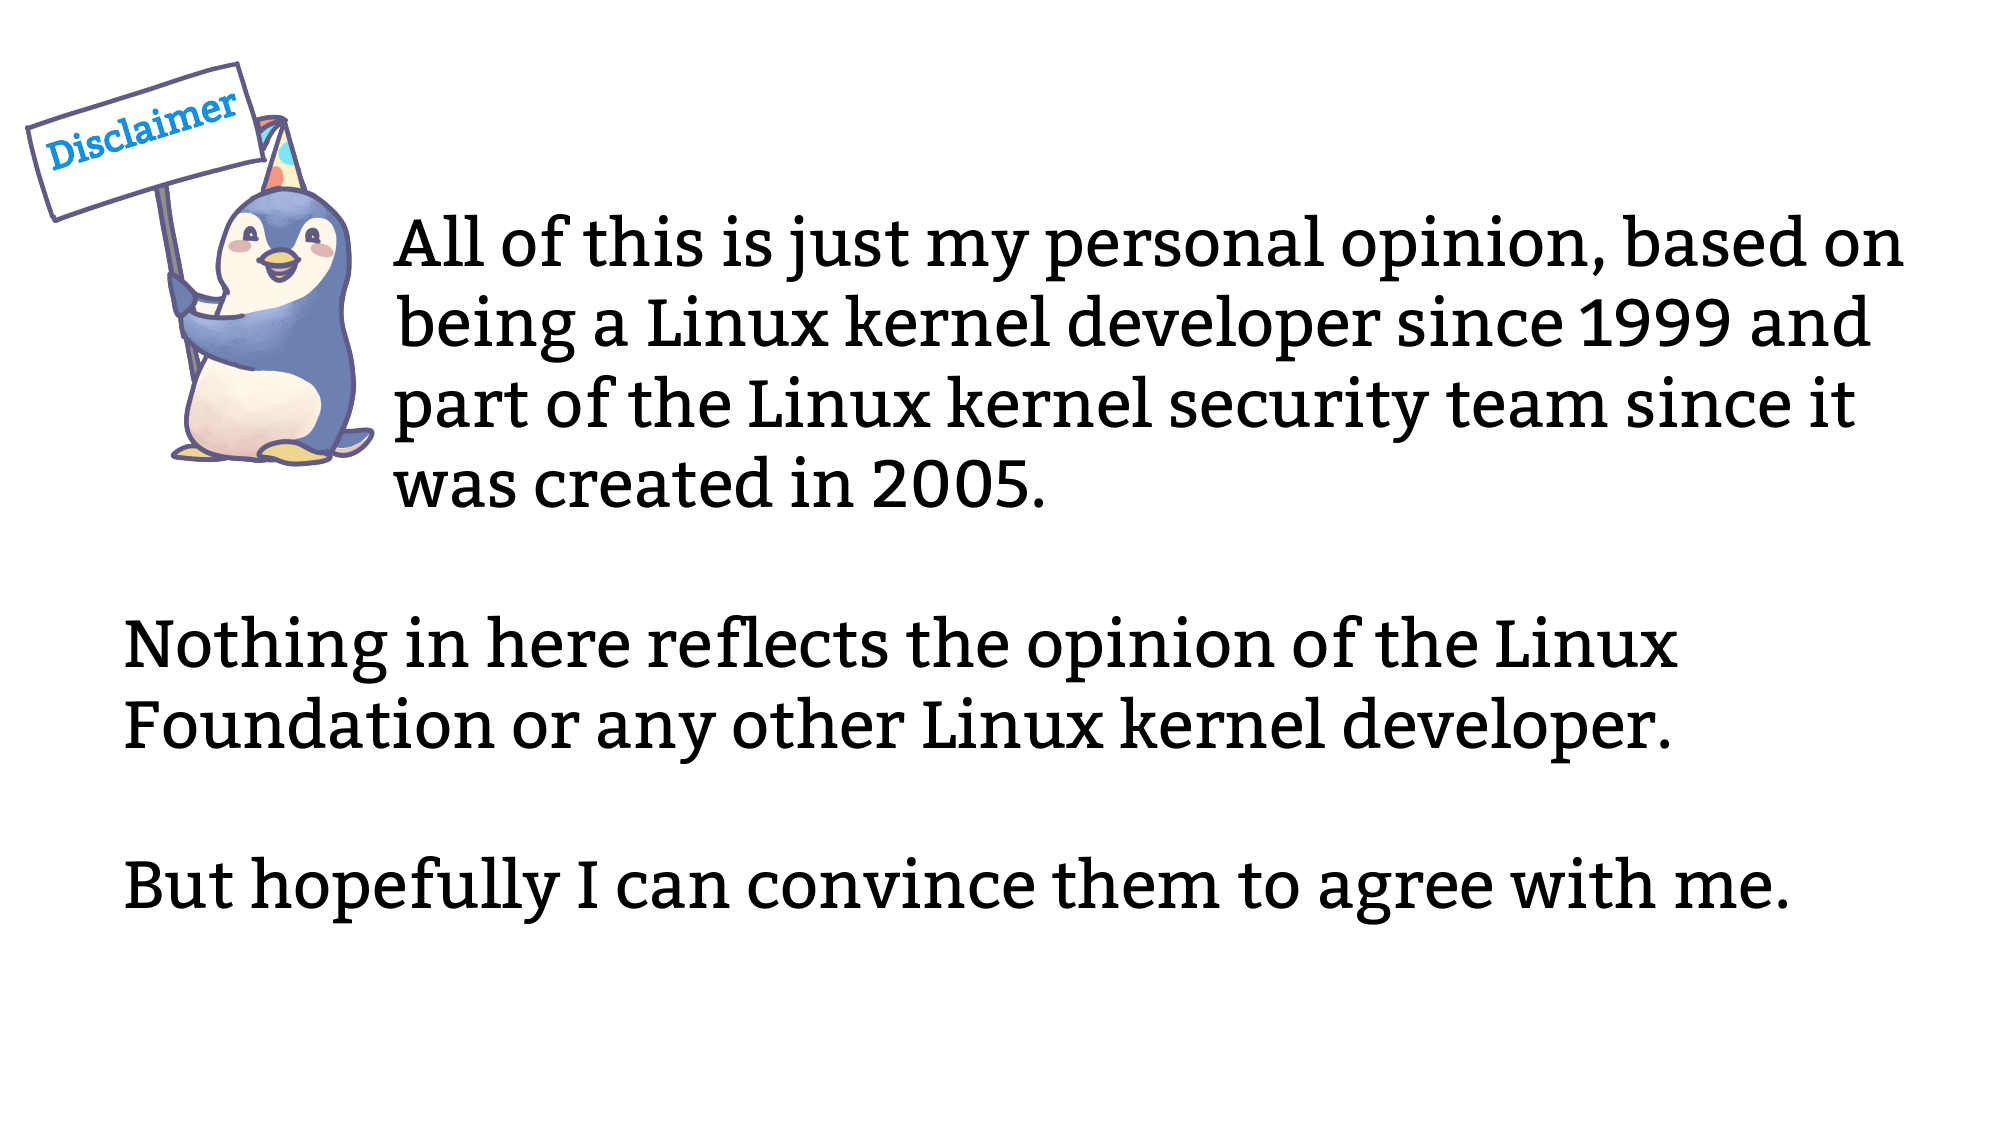

Disclaimer
			 All of this is just my personal opinion, based on
 being a Linux kernel developer since 1999 and
			 part of the Linux kernel security team since it
			 was created in 2005.
Nothing in here reflects the opinion of the Linux Foundation or any other Linux kernel developer.
But hopefully I can convince them to agree with me.